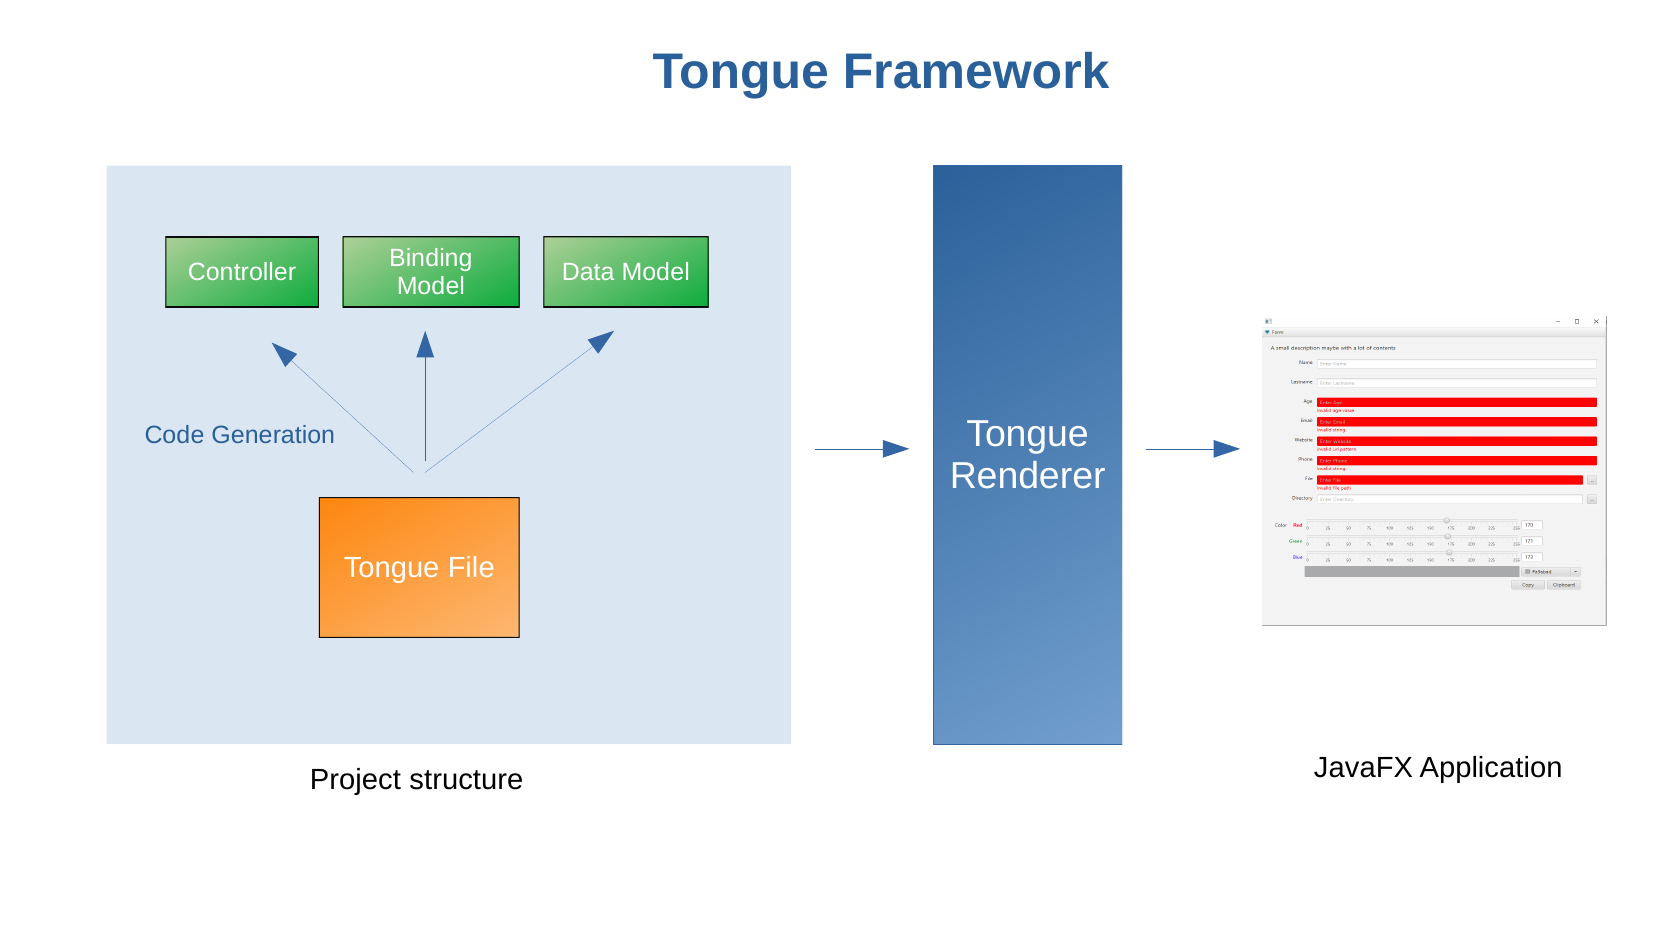

Tongue Framework
Tongue Renderer
Data Model
Binding Model
Controller
Tongue File
Code Generation
JavaFX Application
Project structure